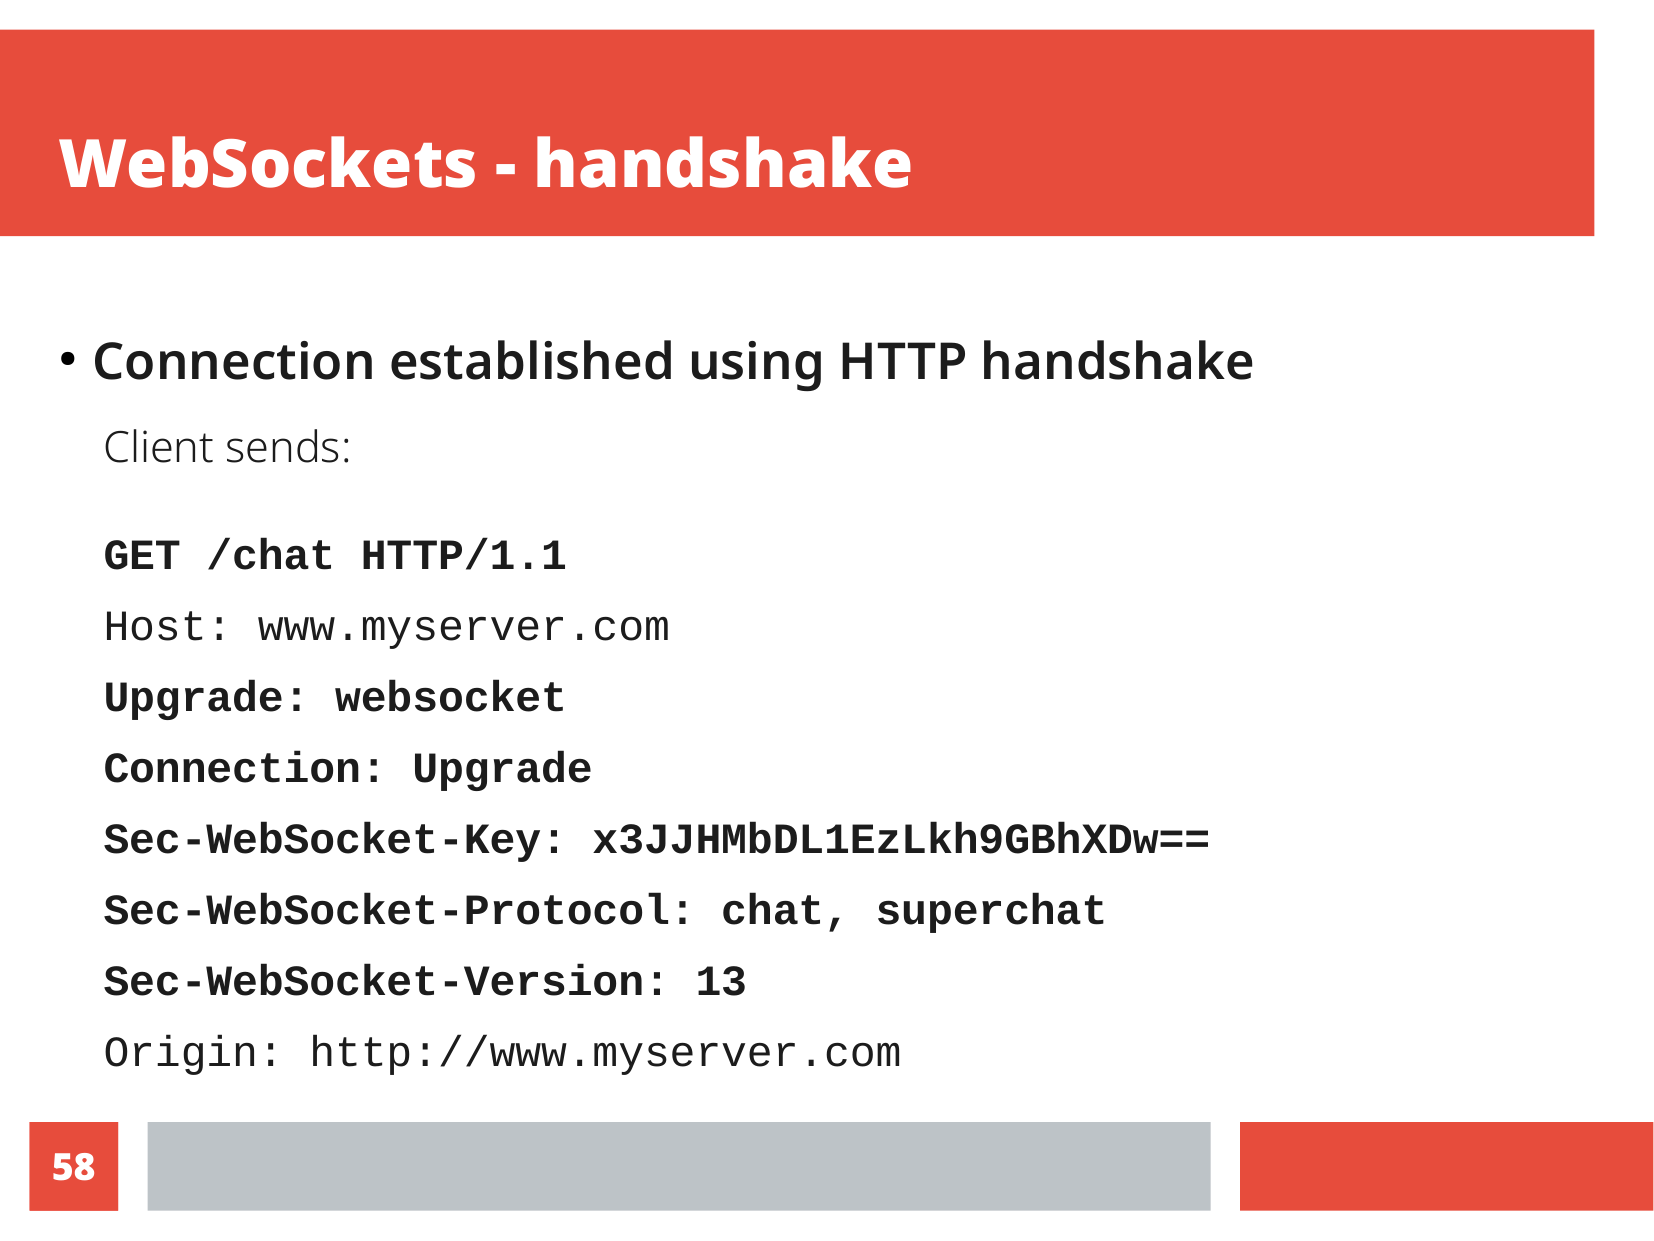

# WebSockets - handshake
Connection established using HTTP handshake
Client sends:
GET /chat HTTP/1.1
Host: www.myserver.com
Upgrade: websocket
Connection: Upgrade
Sec-WebSocket-Key: x3JJHMbDL1EzLkh9GBhXDw==
Sec-WebSocket-Protocol: chat, superchat
Sec-WebSocket-Version: 13
Origin: http://www.myserver.com
58